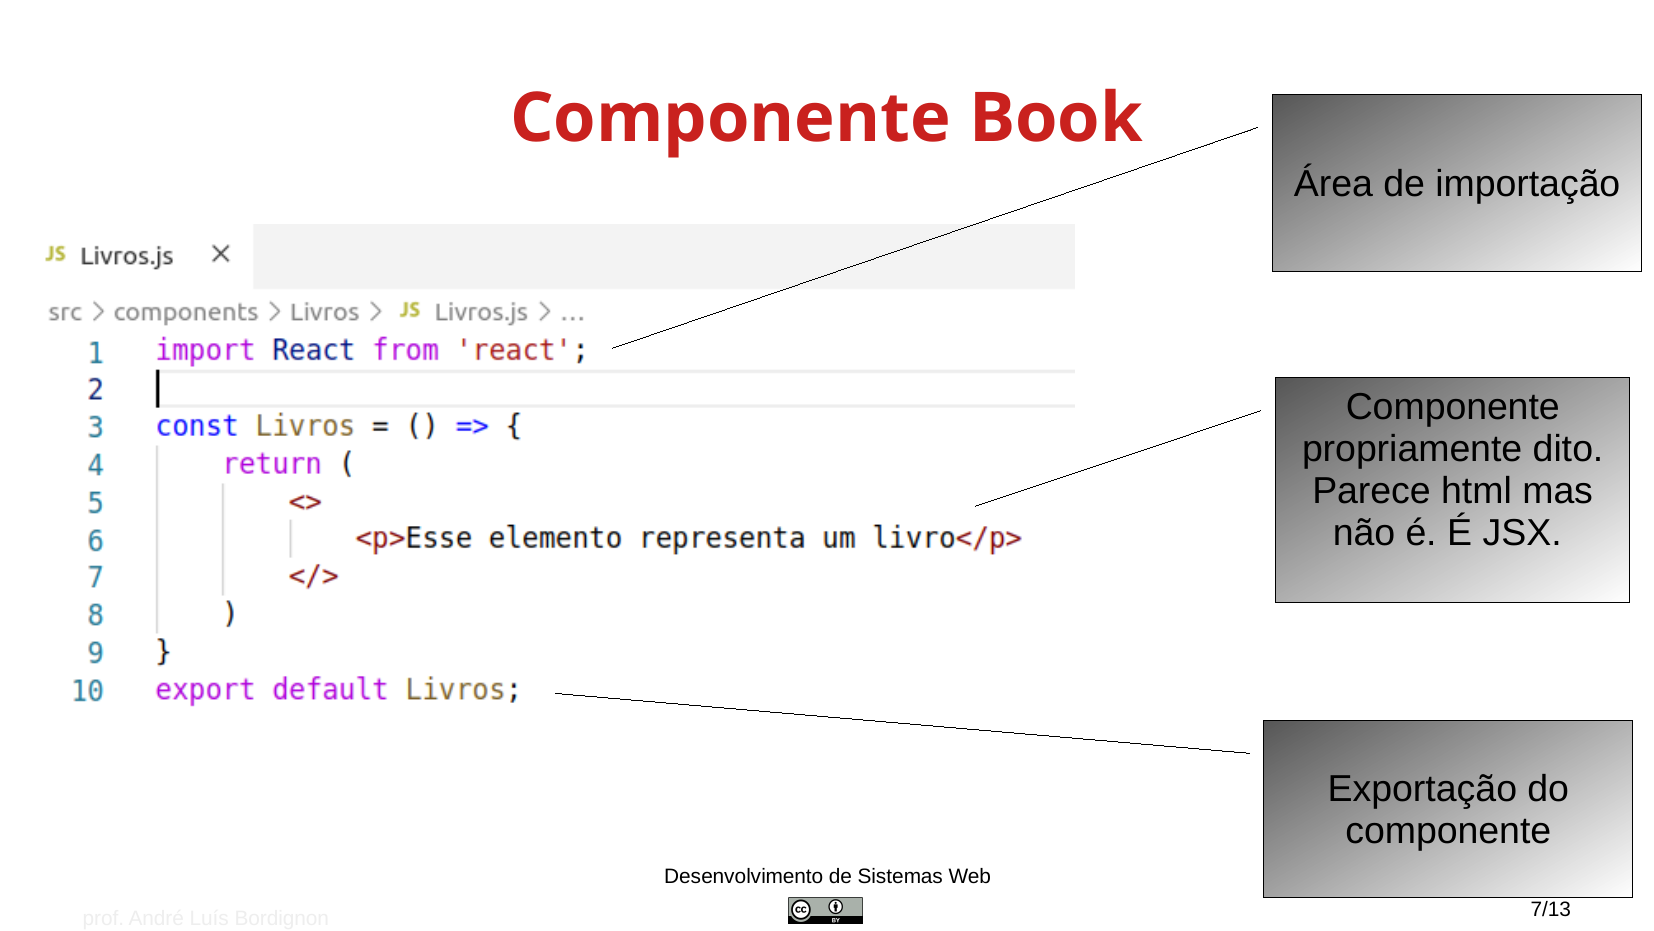

# Componente Book
Área de importação
Componente propriamente dito. Parece html mas não é. É JSX.
Exportação do componente
7
prof. André Luís Bordignon